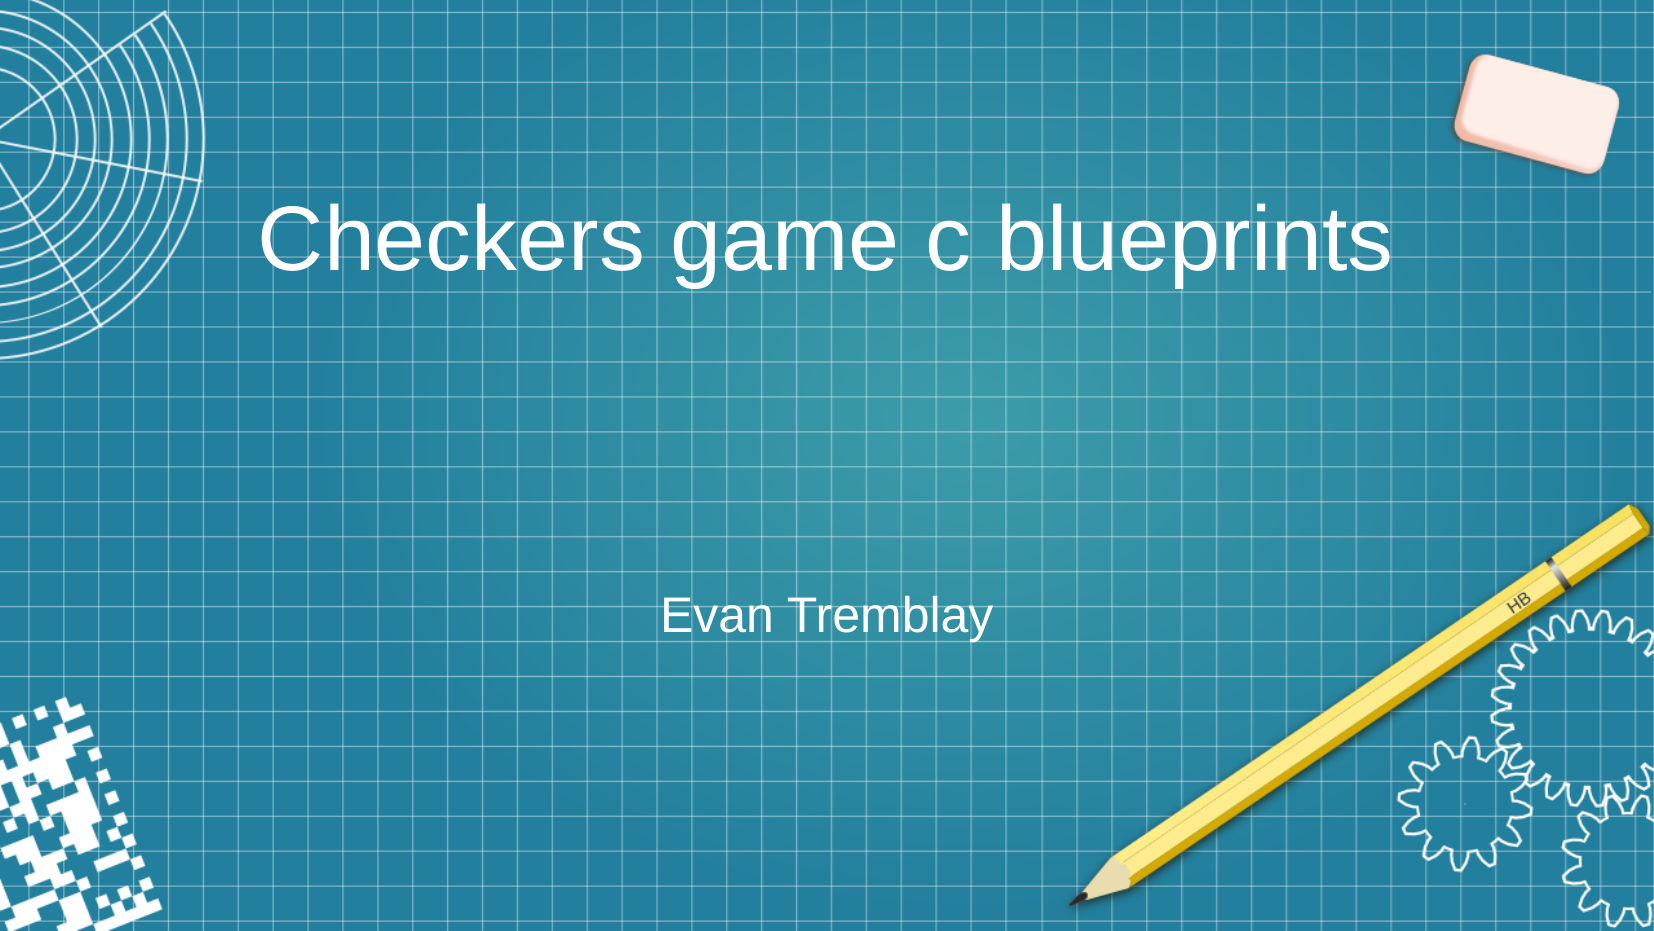

# Checkers game c blueprints
Evan Tremblay